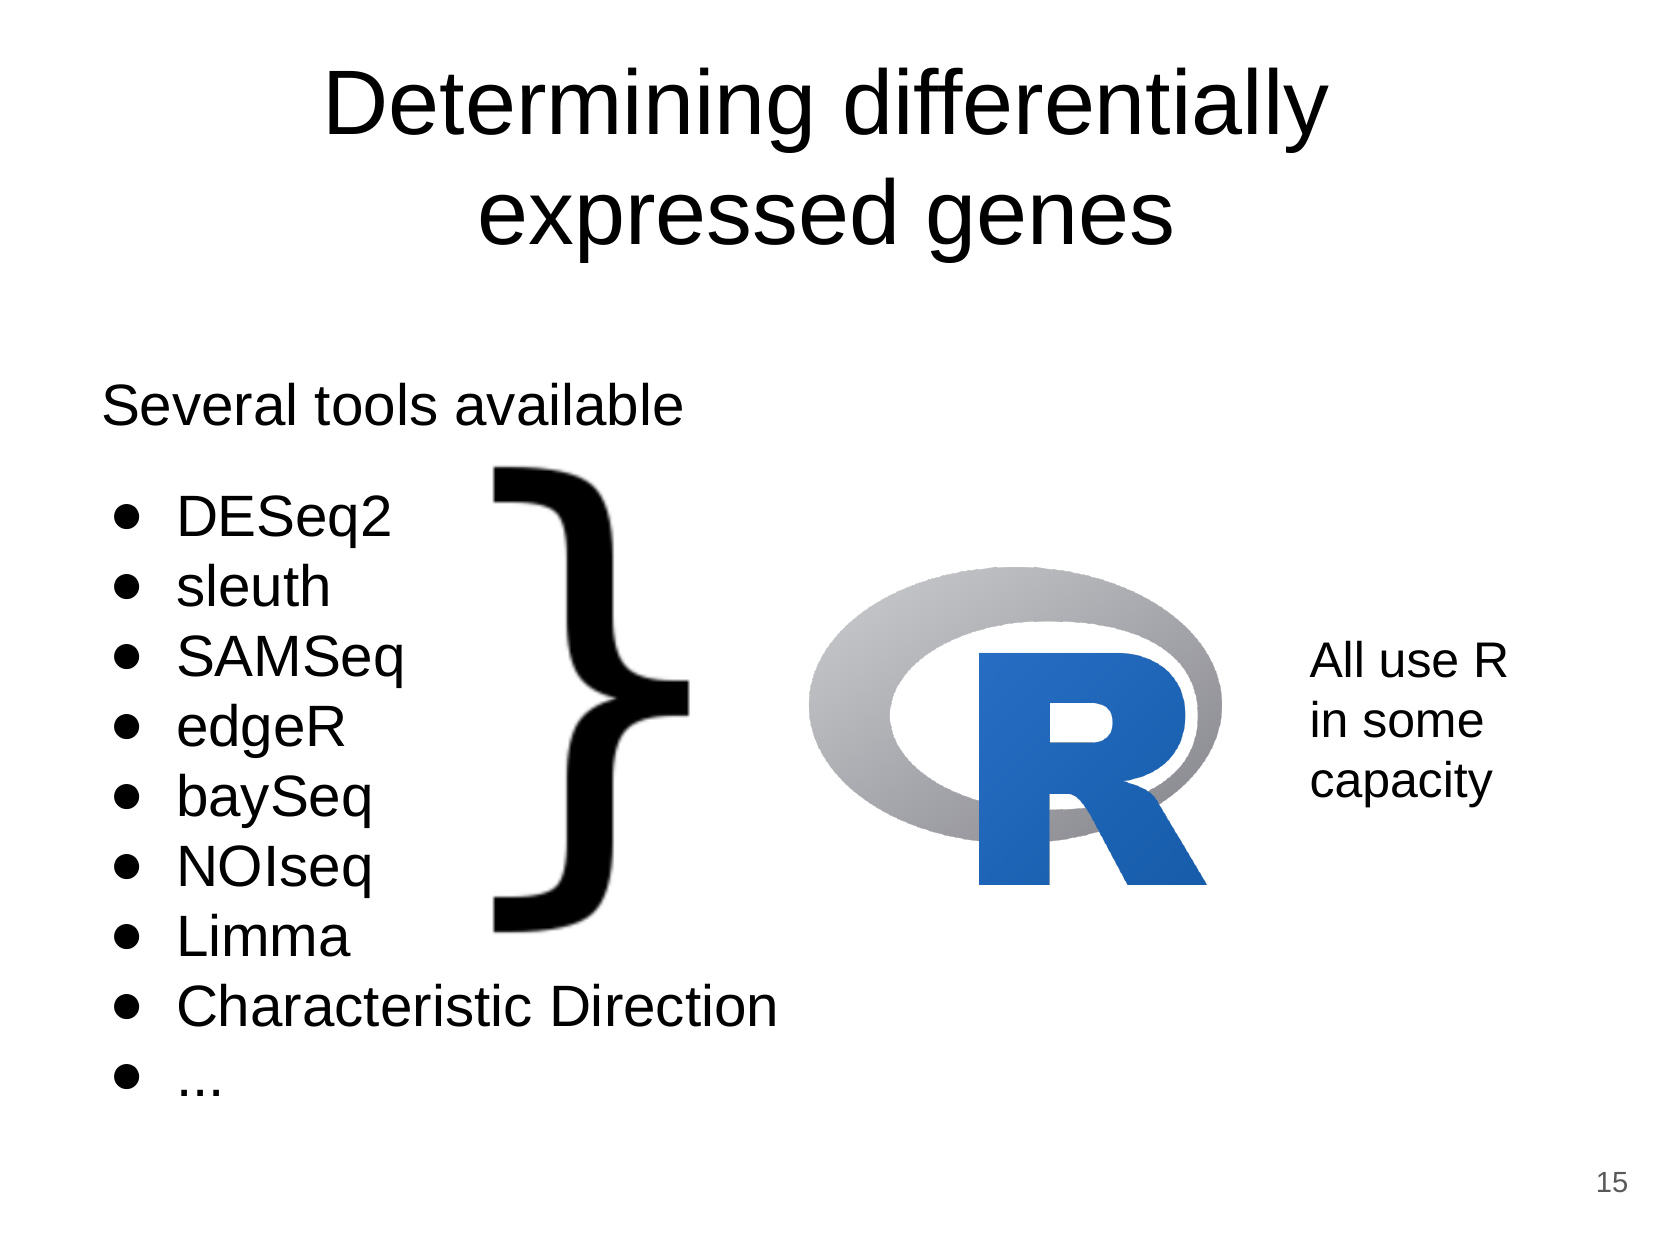

# Determining differentially expressed genes
Several tools available
DESeq2
sleuth
SAMSeq
edgeR
baySeq
NOIseq
Limma
Characteristic Direction
...
All use R in some capacity